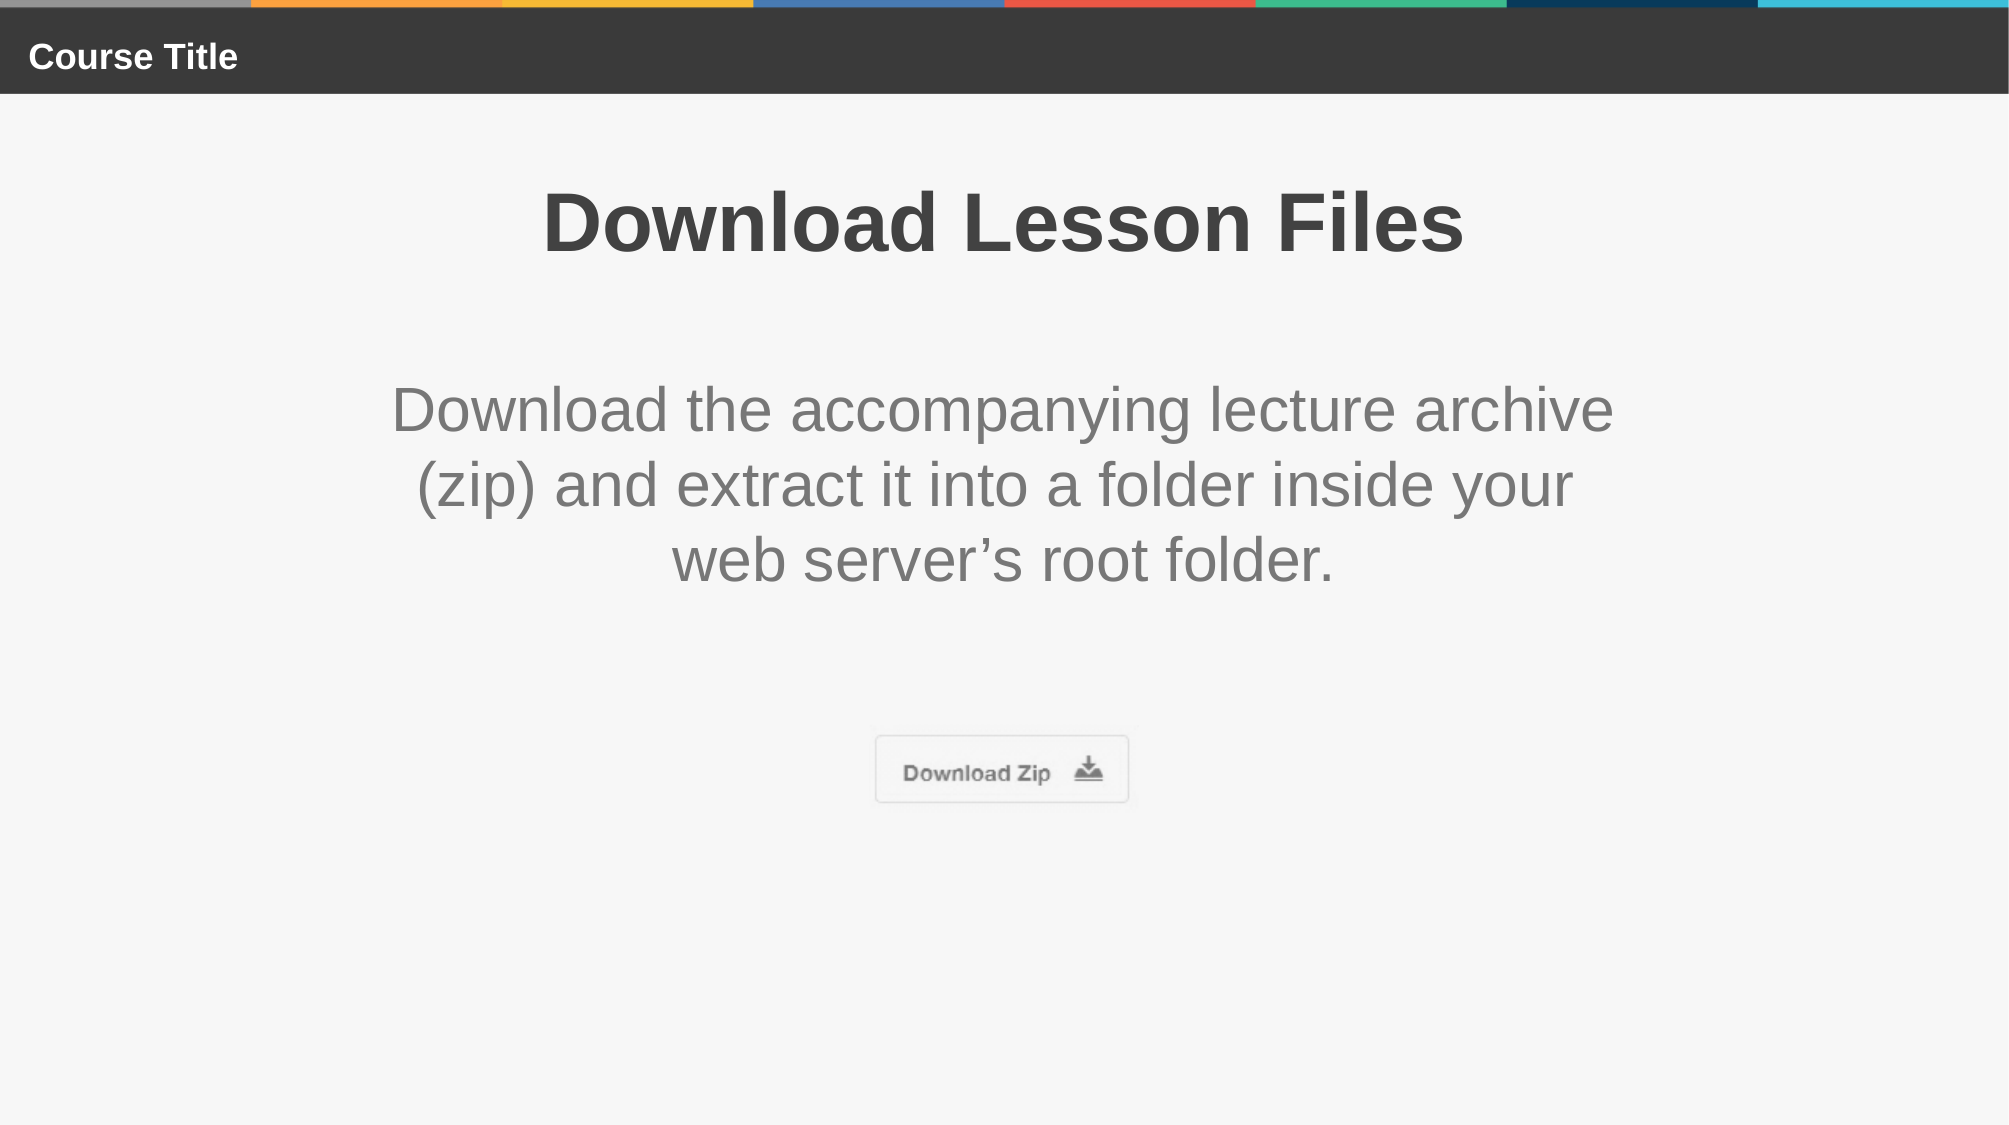

Course Title
Download Lesson Files
Download the accompanying lecture archive (zip) and extract it into a folder inside your
web server’s root folder.